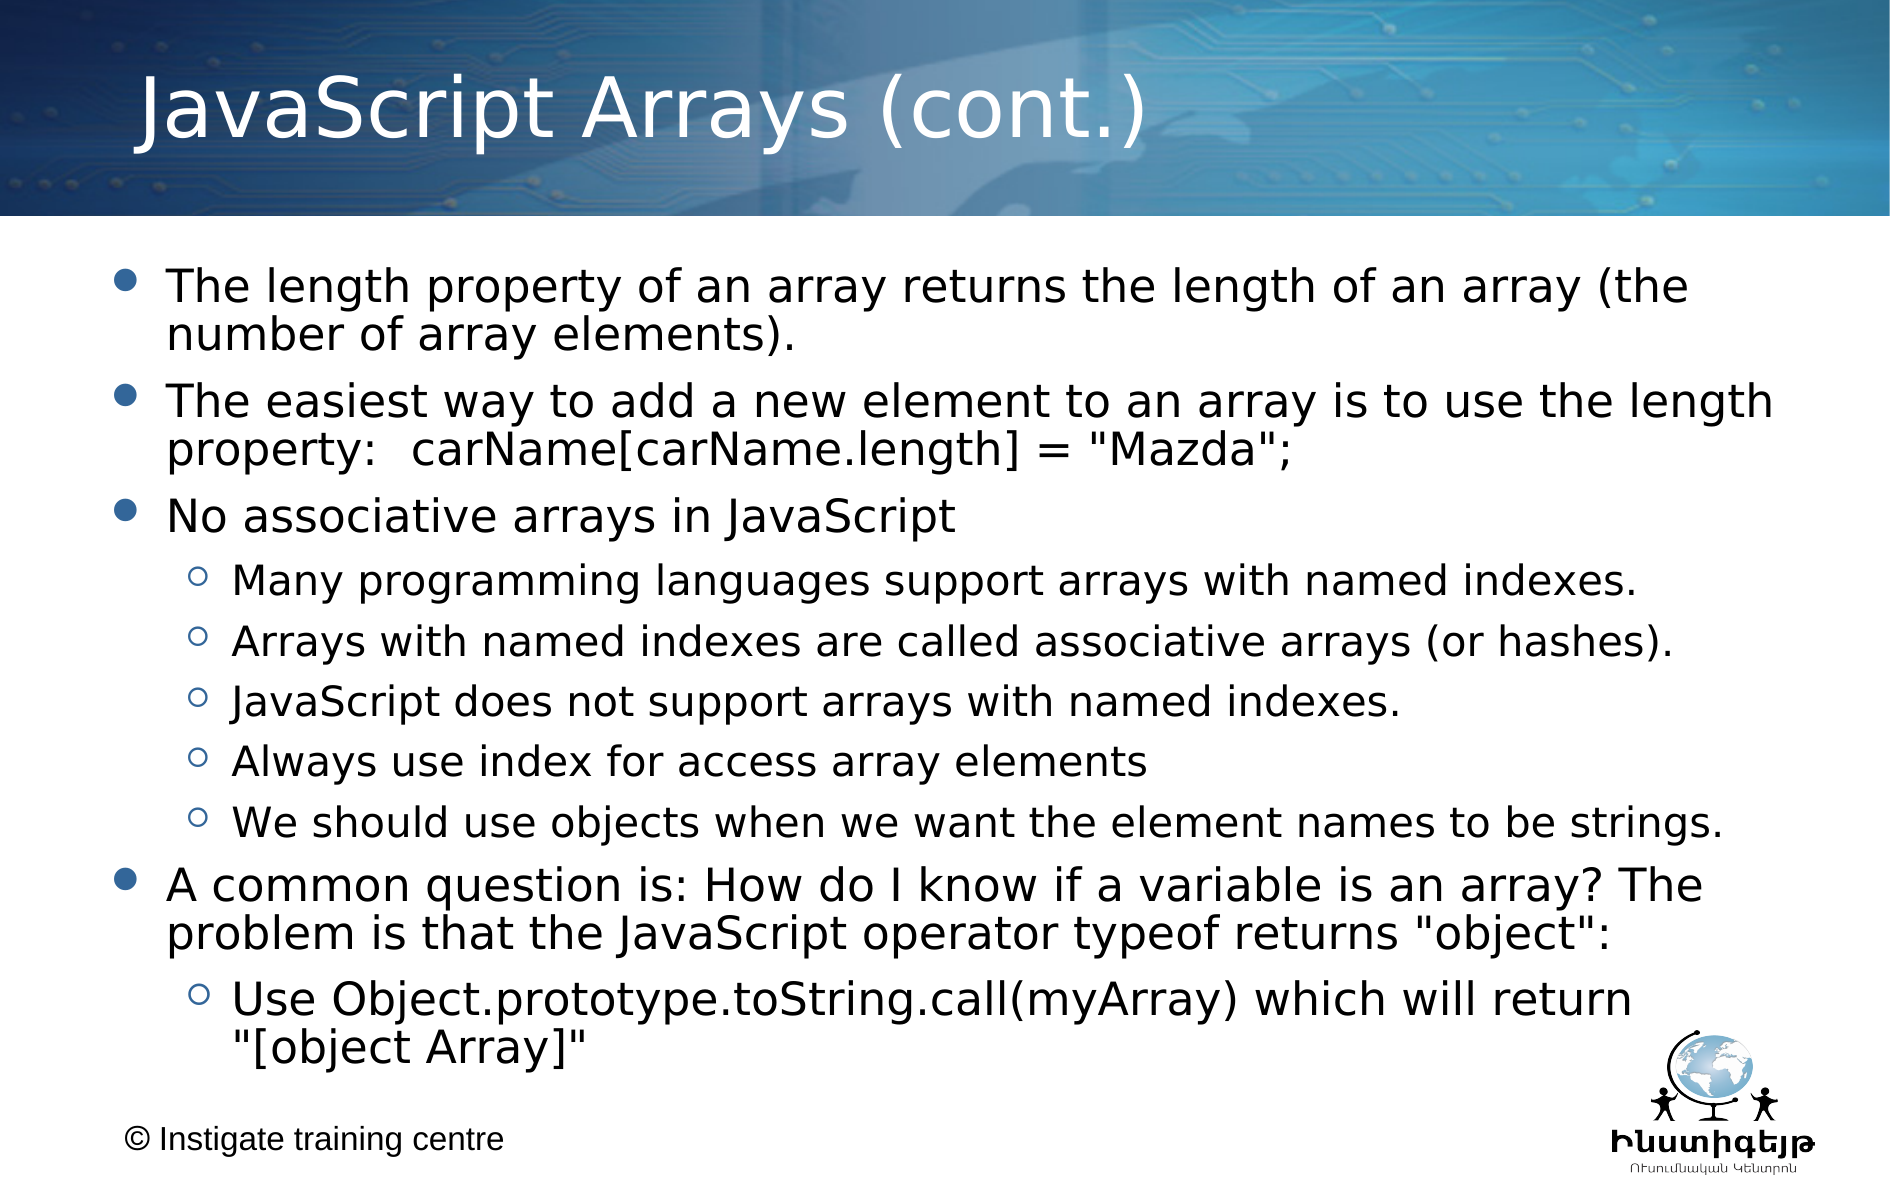

JavaScript Arrays (cont.)
# The length property of an array returns the length of an array (the number of array elements).
The easiest way to add a new element to an array is to use the length property:	carName[carName.length] = "Mazda";
No associative arrays in JavaScript
Many programming languages support arrays with named indexes.
Arrays with named indexes are called associative arrays (or hashes).
JavaScript does not support arrays with named indexes.
Always use index for access array elements
We should use objects when we want the element names to be strings.
A common question is: How do I know if a variable is an array? The problem is that the JavaScript operator typeof returns "object":
Use Object.prototype.toString.call(myArray) which will return "[object Array]"